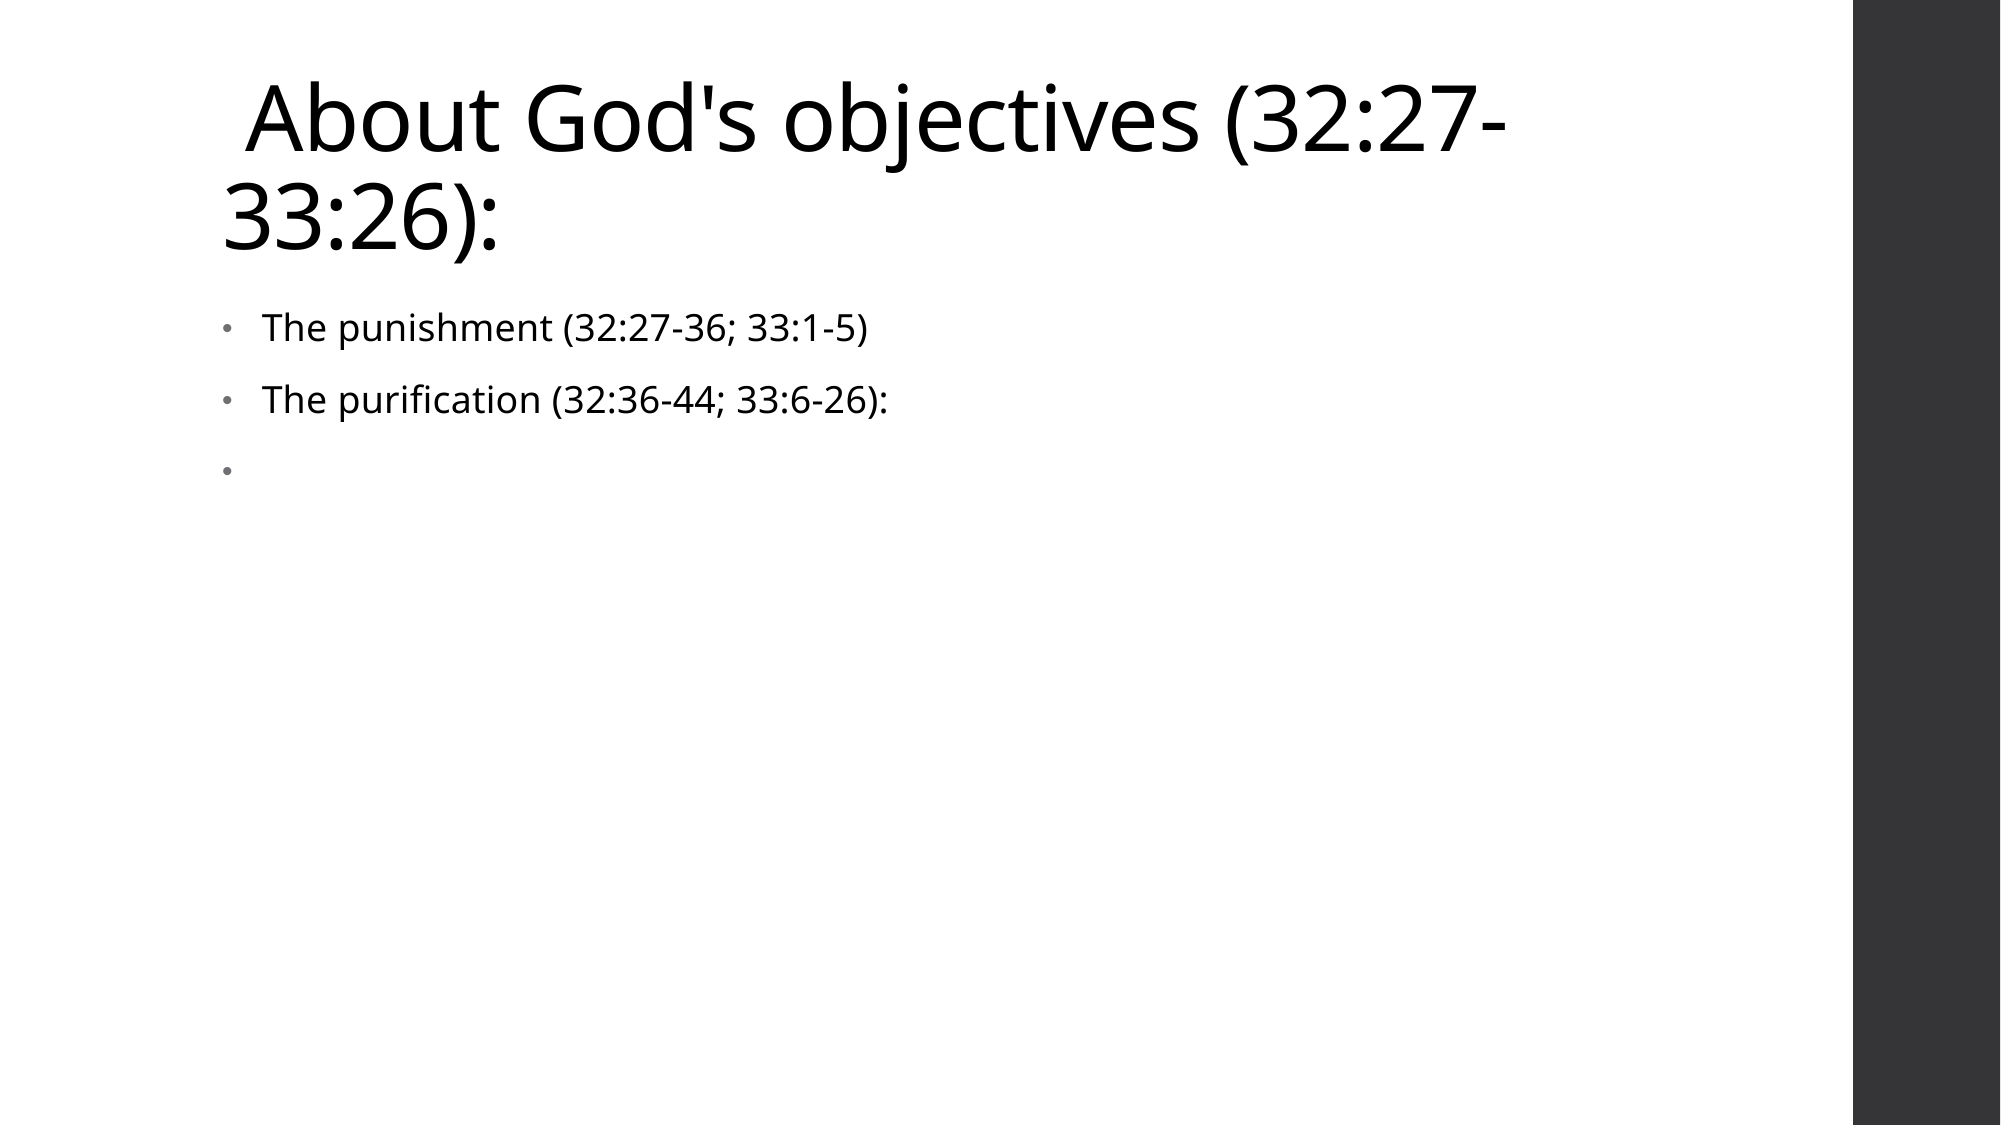

# About God's objectives (32:27-33:26):
 The punishment (32:27-36; 33:1-5)
 The purification (32:36-44; 33:6-26):